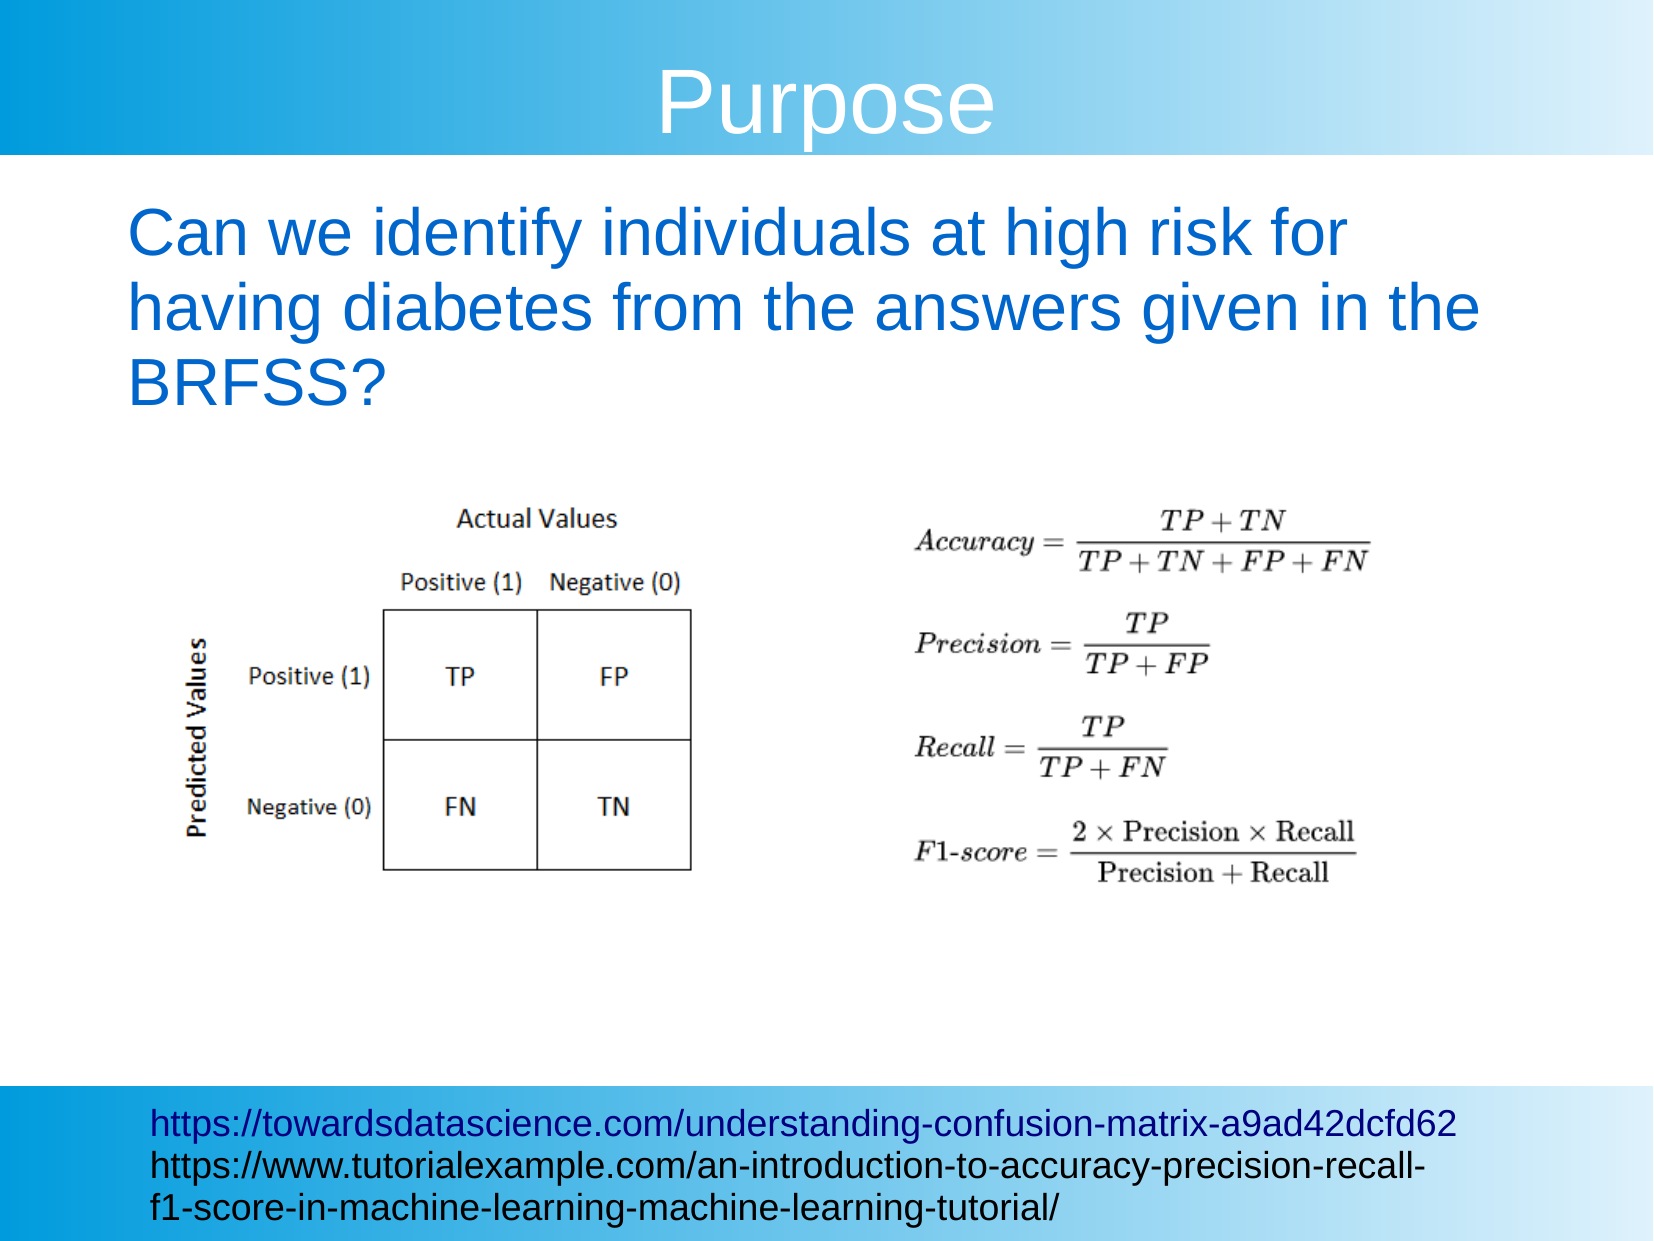

# Purpose
Can we identify individuals at high risk for having diabetes from the answers given in the BRFSS?
https://towardsdatascience.com/understanding-confusion-matrix-a9ad42dcfd62
https://www.tutorialexample.com/an-introduction-to-accuracy-precision-recall-f1-score-in-machine-learning-machine-learning-tutorial/